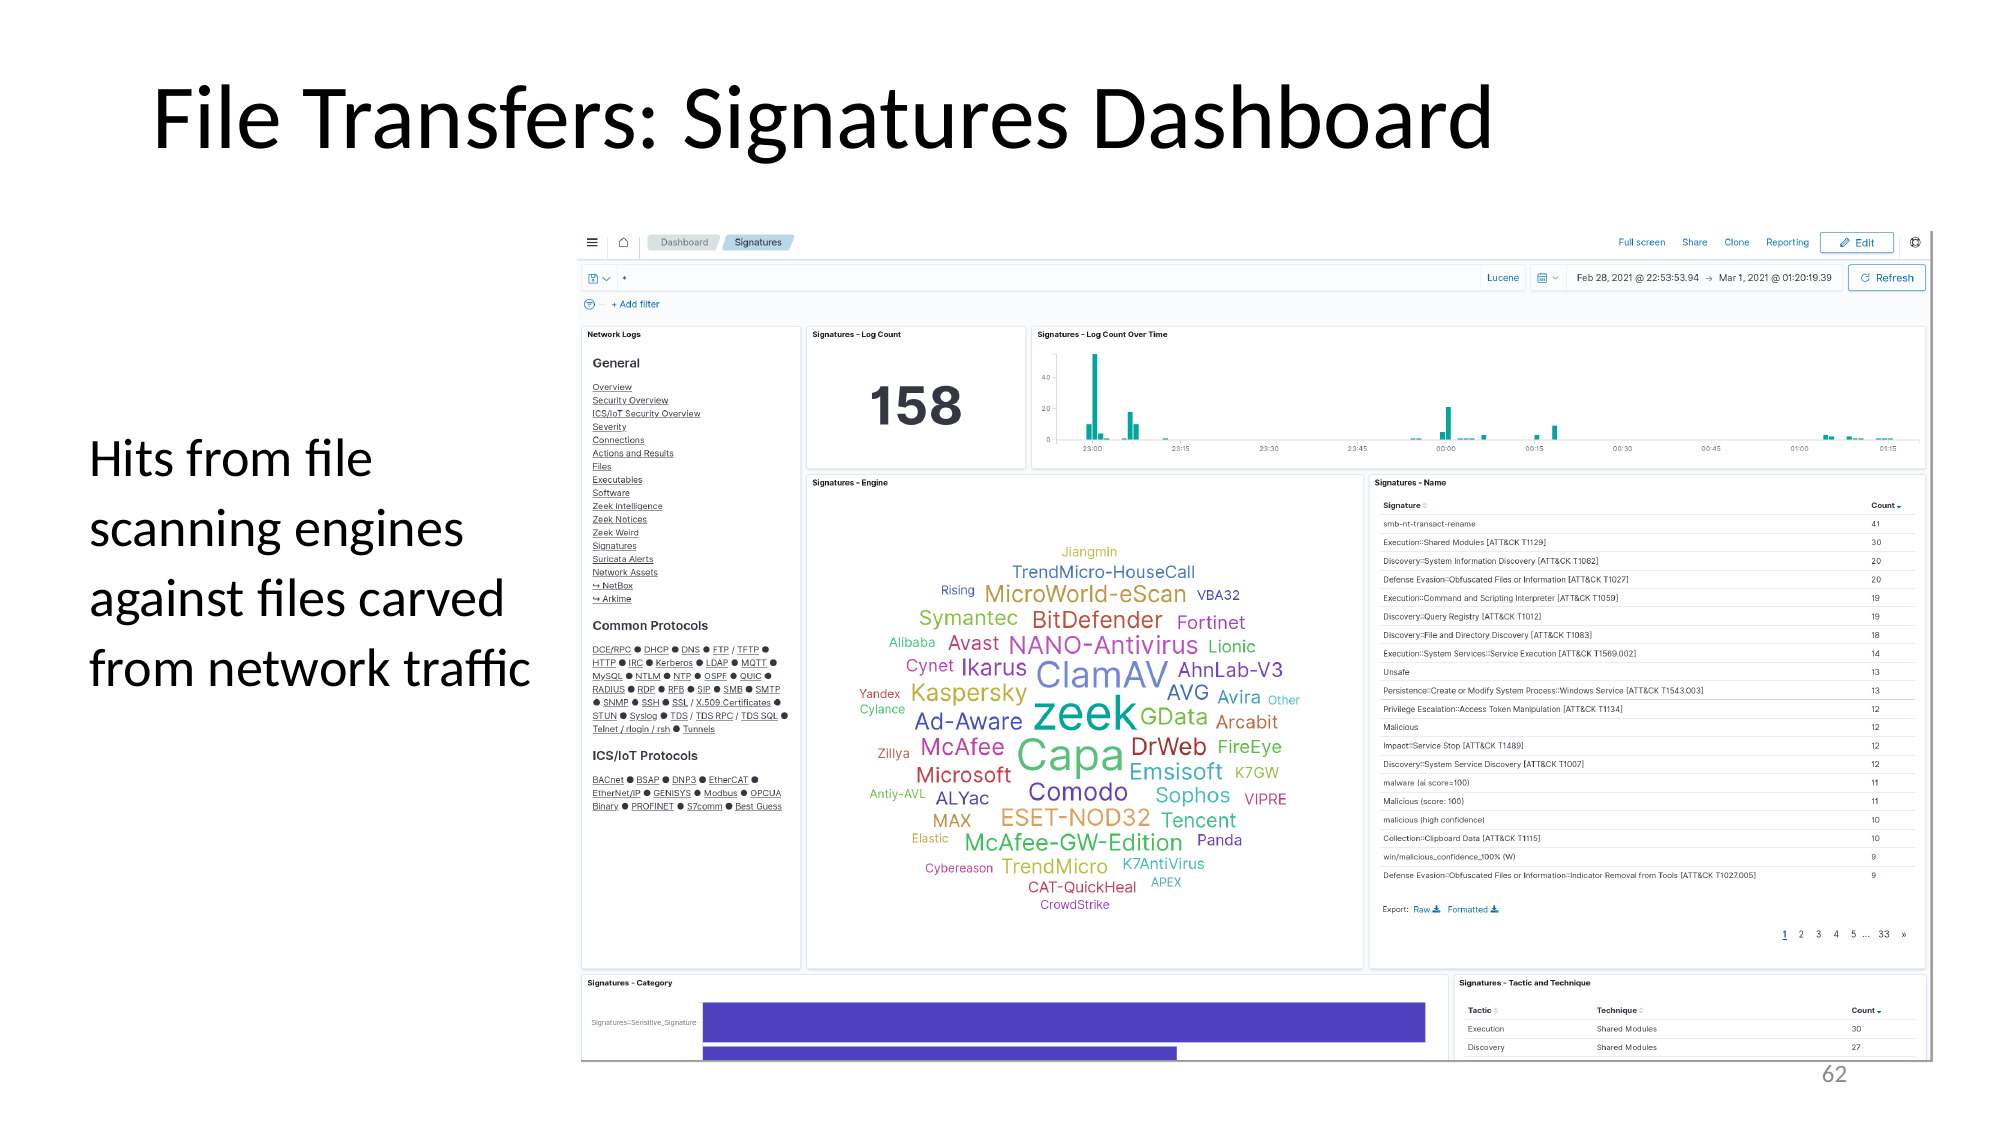

# File Transfers: Signatures Dashboard
Hits from file scanning engines against files carved from network traffic